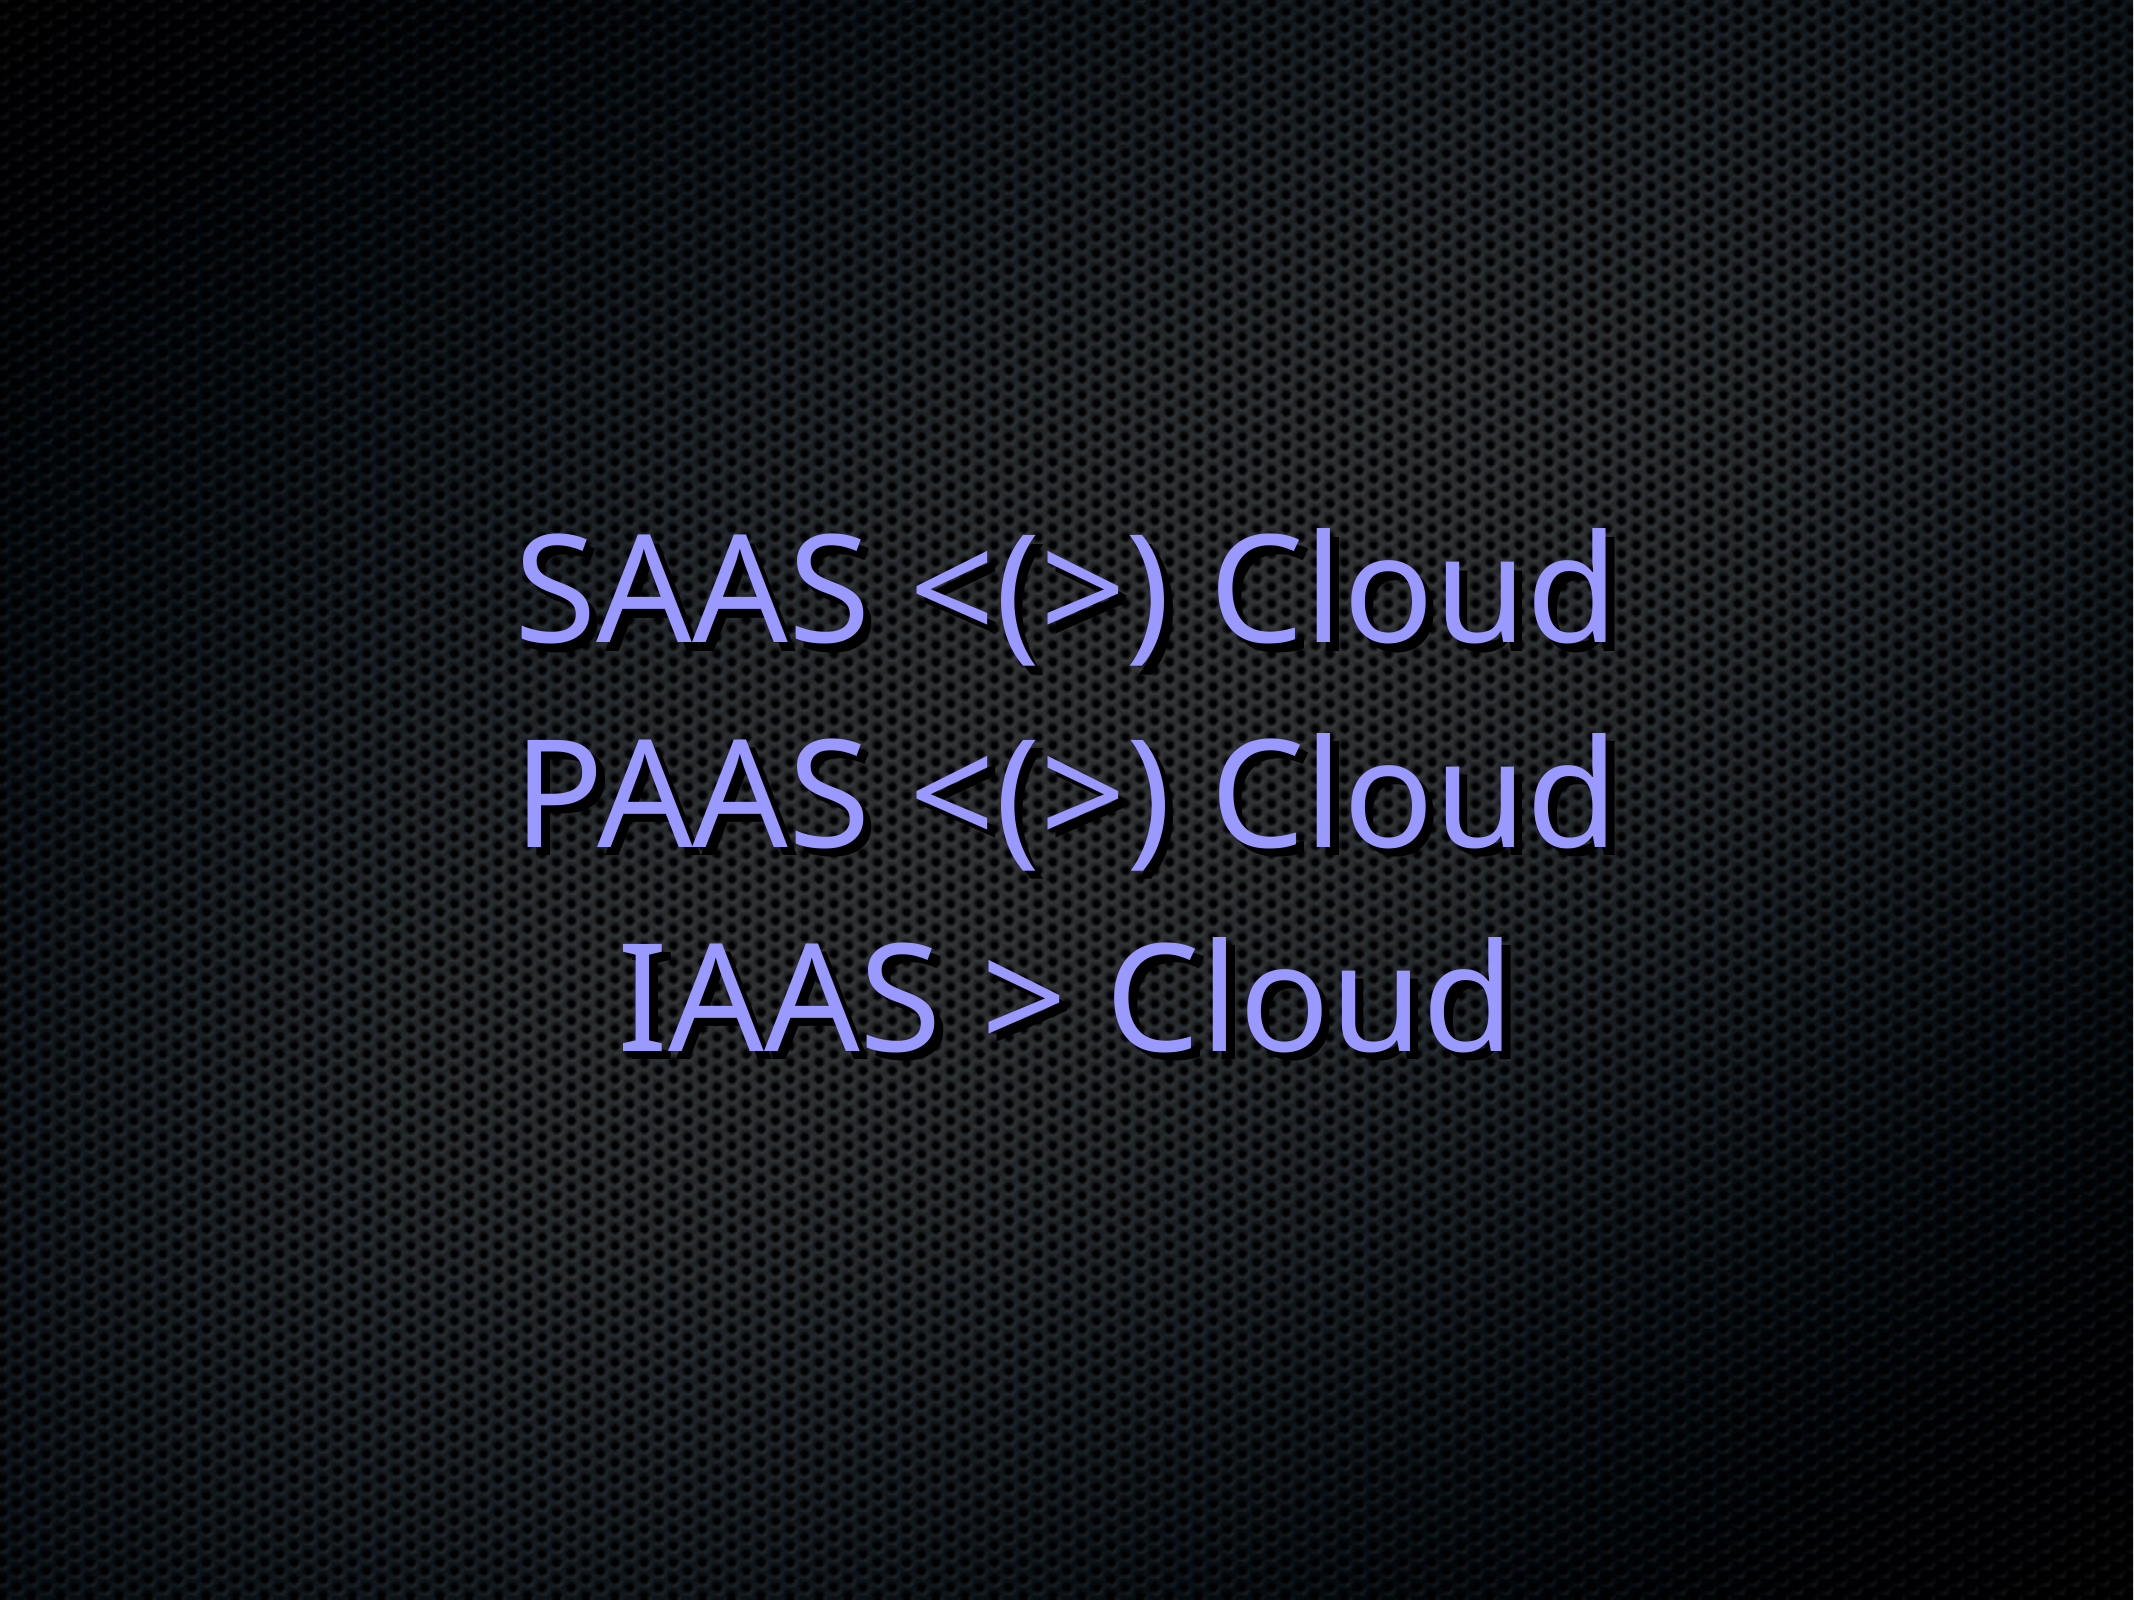

# SAAS <(>) Cloud PAAS <(>) Cloud IAAS > Cloud